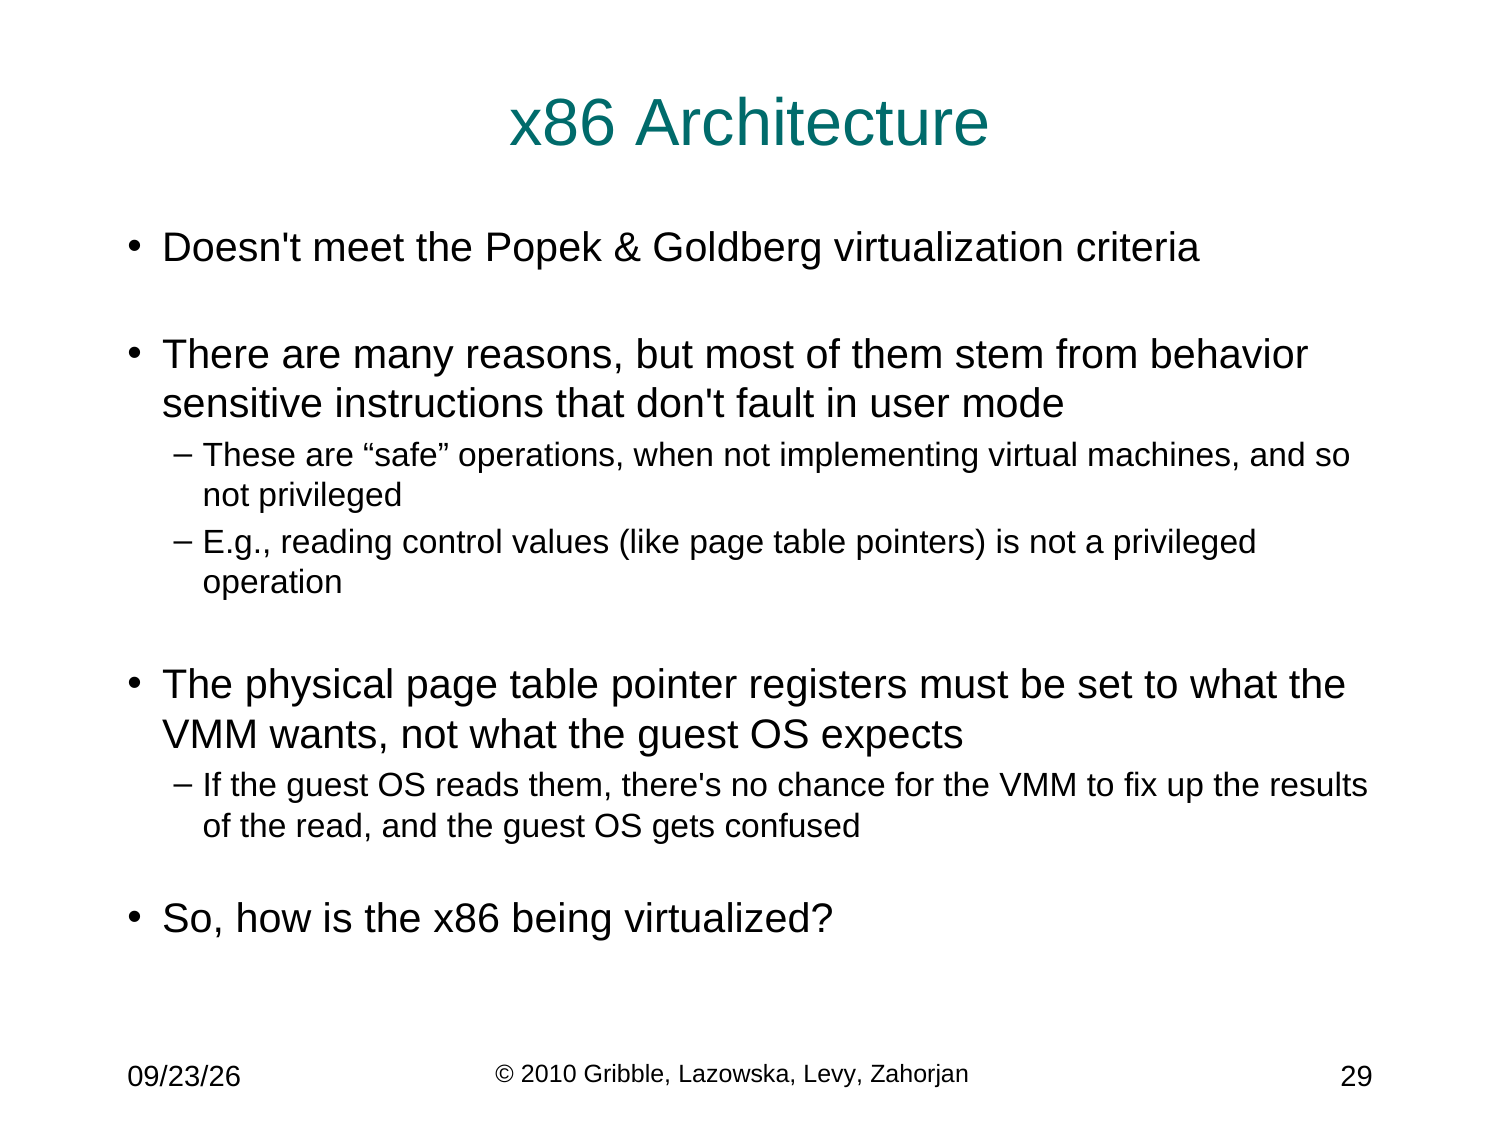

# x86 Architecture
Doesn't meet the Popek & Goldberg virtualization criteria
There are many reasons, but most of them stem from behavior sensitive instructions that don't fault in user mode
These are “safe” operations, when not implementing virtual machines, and so not privileged
E.g., reading control values (like page table pointers) is not a privileged operation
The physical page table pointer registers must be set to what the VMM wants, not what the guest OS expects
If the guest OS reads them, there's no chance for the VMM to fix up the results of the read, and the guest OS gets confused
So, how is the x86 being virtualized?
29